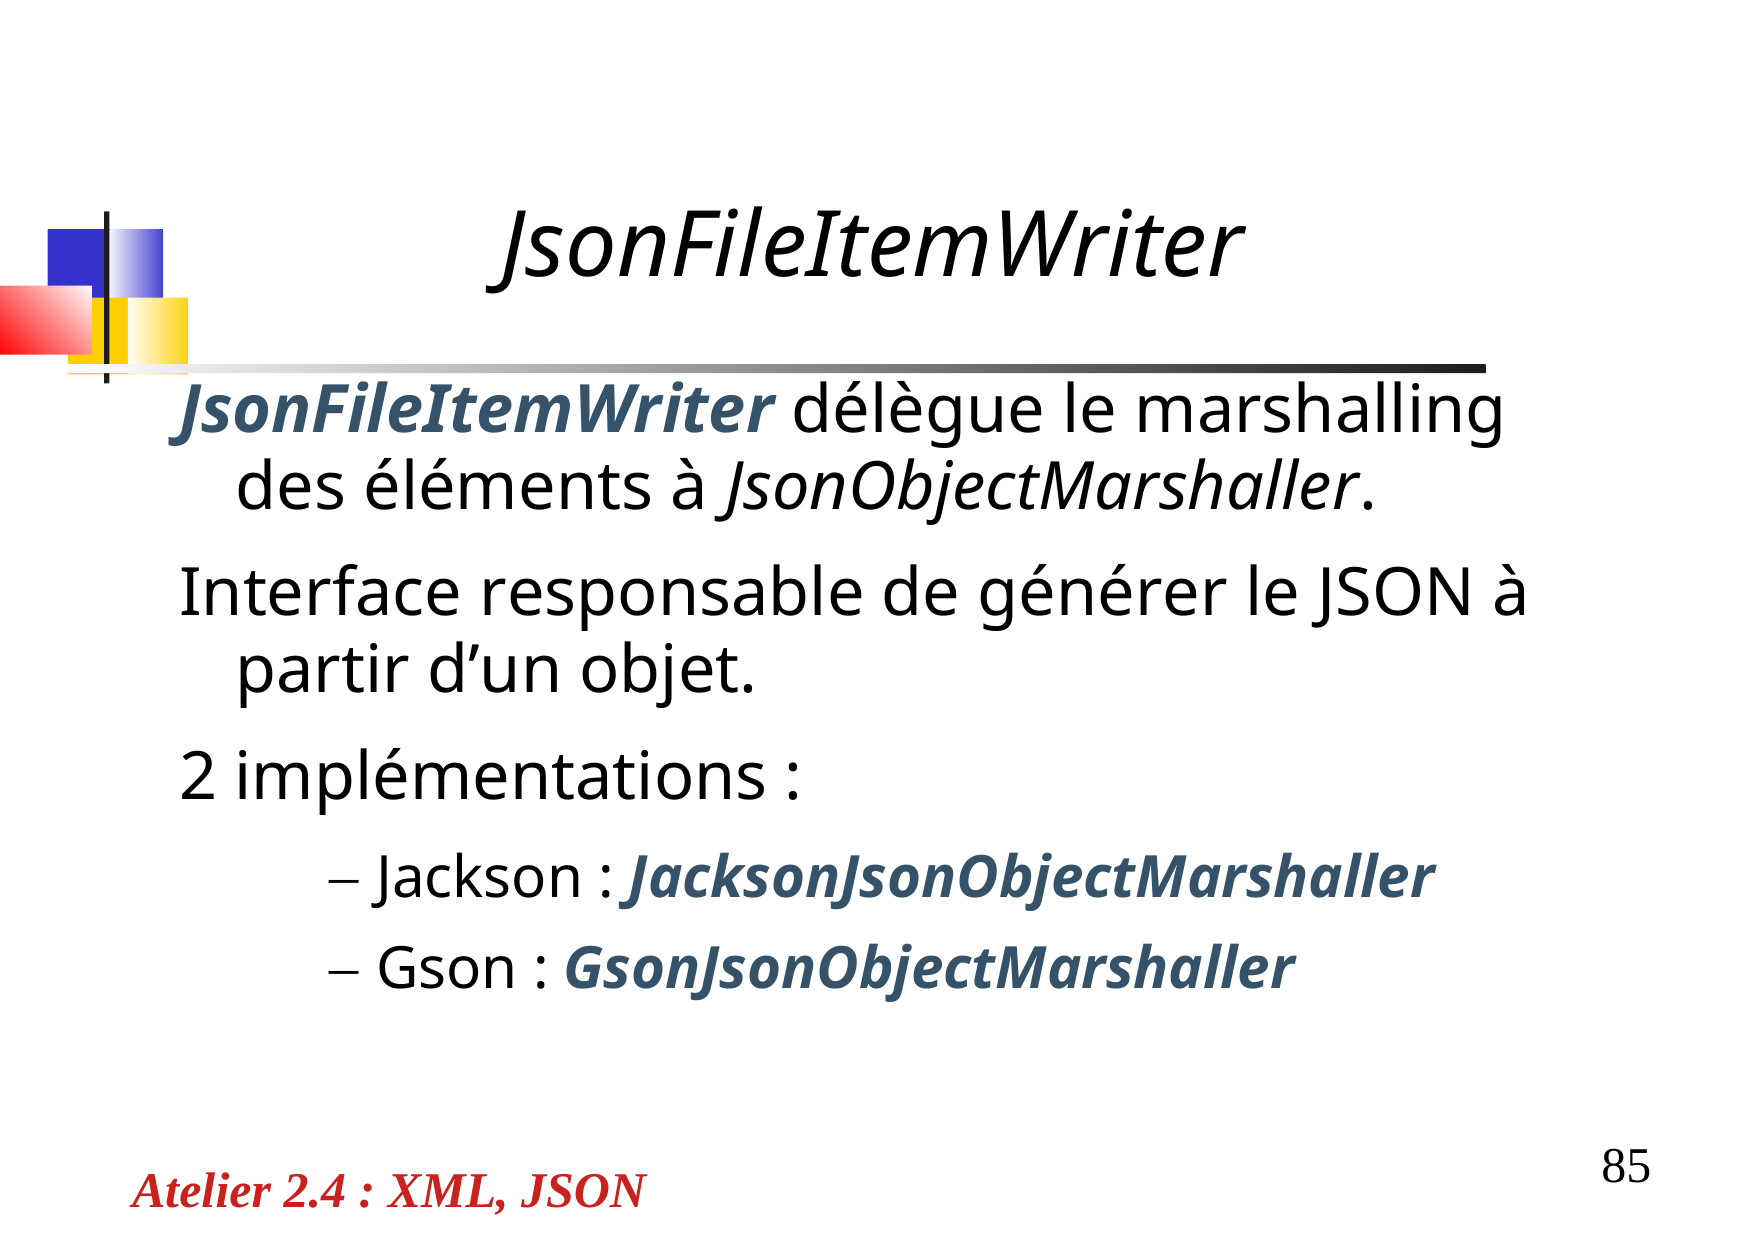

# JsonFileItemWriter
JsonFileItemWriter délègue le marshalling des éléments à JsonObjectMarshaller.
Interface responsable de générer le JSON à partir d’un objet.
2 implémentations :
Jackson : JacksonJsonObjectMarshaller
Gson : GsonJsonObjectMarshaller
Atelier 2.4 : XML, JSON